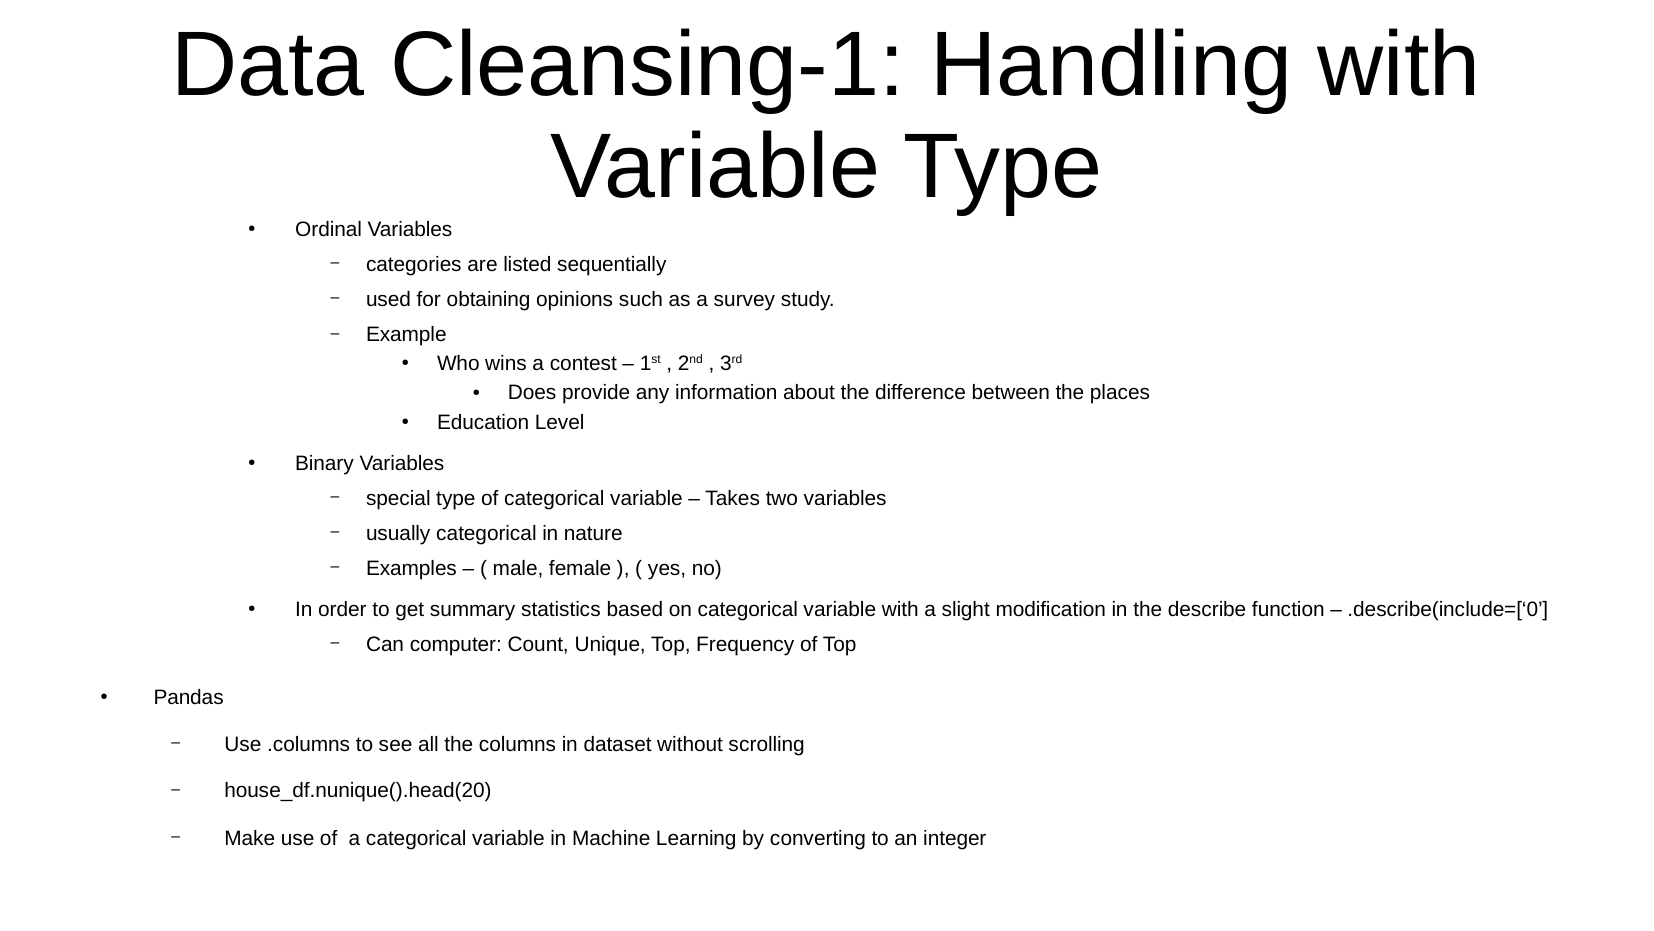

# Data Cleansing-1: Handling with Variable Type
Ordinal Variables
categories are listed sequentially
used for obtaining opinions such as a survey study.
Example
Who wins a contest – 1st , 2nd , 3rd
Does provide any information about the difference between the places
Education Level
Binary Variables
special type of categorical variable – Takes two variables
usually categorical in nature
Examples – ( male, female ), ( yes, no)
In order to get summary statistics based on categorical variable with a slight modification in the describe function – .describe(include=[‘0’]
Can computer: Count, Unique, Top, Frequency of Top
Pandas
Use .columns to see all the columns in dataset without scrolling
house_df.nunique().head(20)
Make use of a categorical variable in Machine Learning by converting to an integer